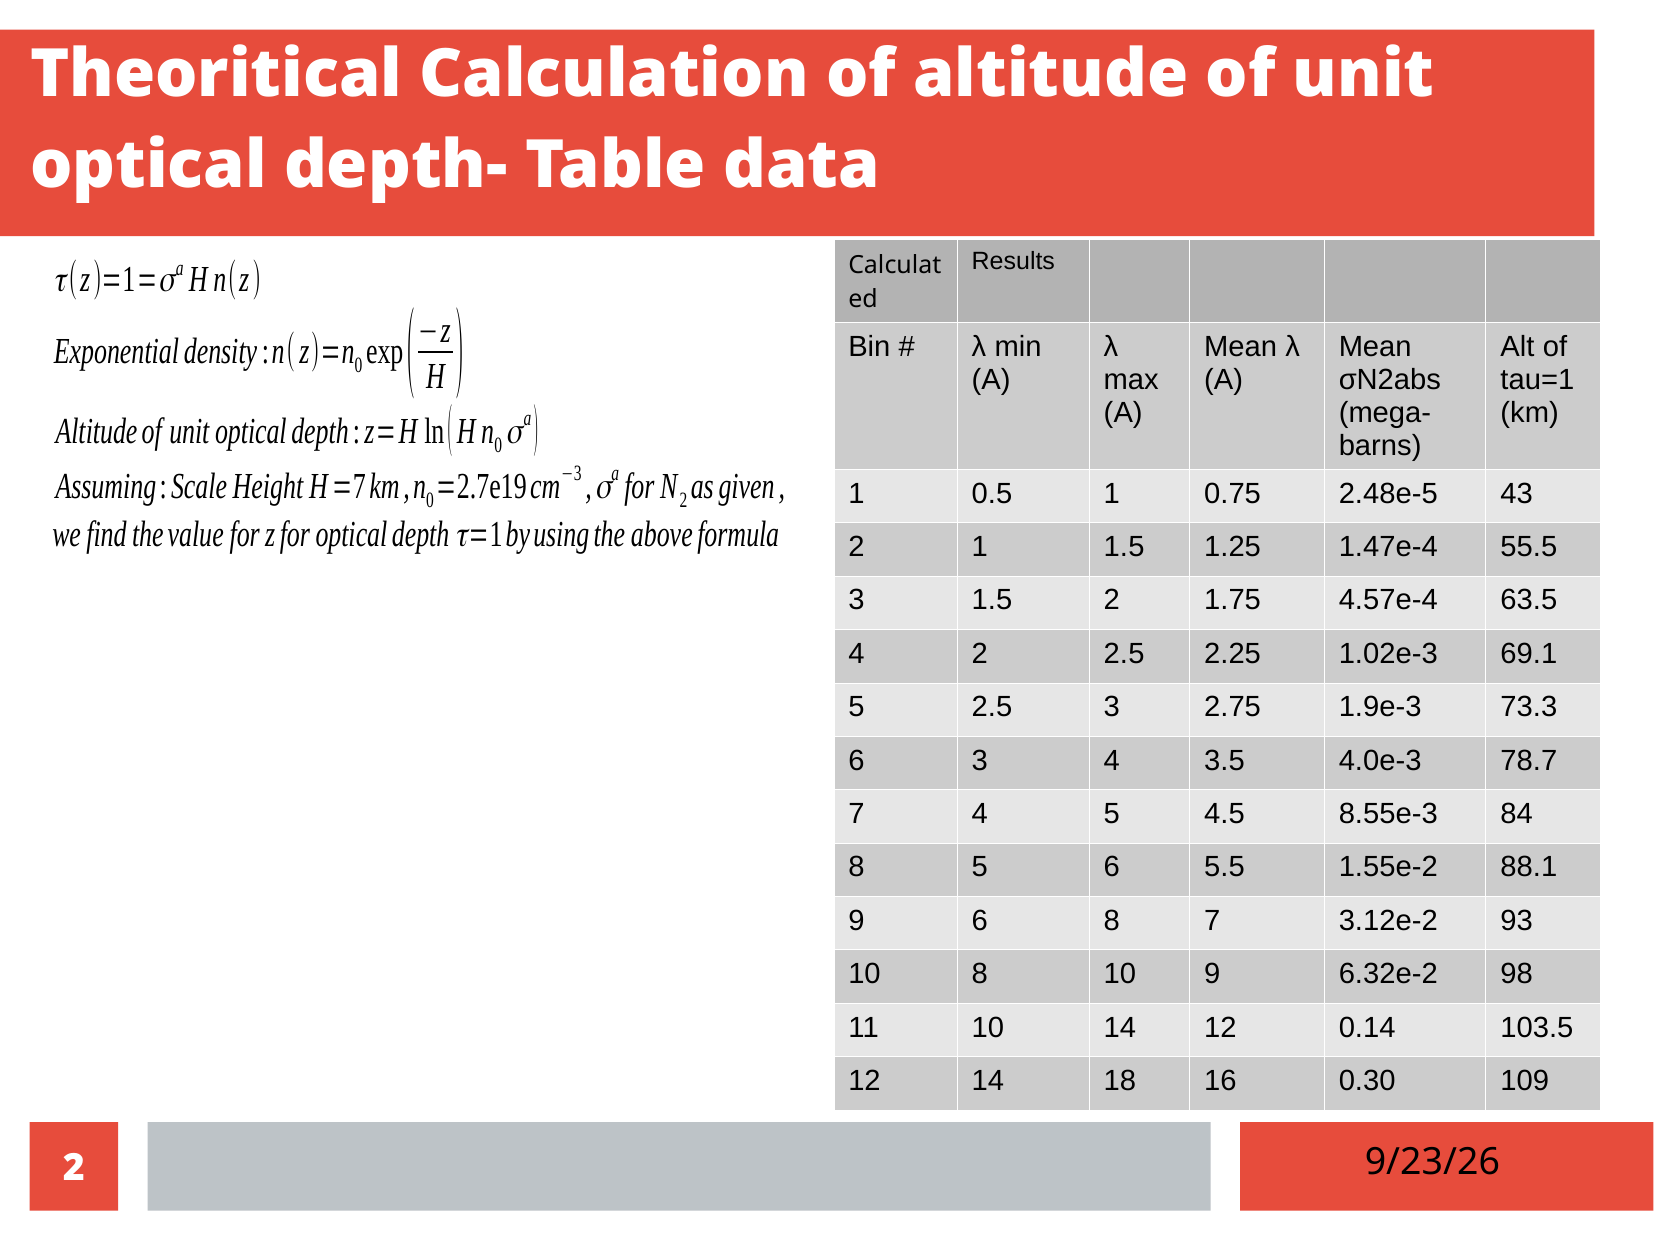

# Theoritical Calculation of altitude of unit optical depth- Table data
| Calculated | Results | | | | |
| --- | --- | --- | --- | --- | --- |
| Bin # | λ min (A) | λ max (A) | Mean λ (A) | Mean σN2abs (mega-barns) | Alt of tau=1 (km) |
| 1 | 0.5 | 1 | 0.75 | 2.48e-5 | 43 |
| 2 | 1 | 1.5 | 1.25 | 1.47e-4 | 55.5 |
| 3 | 1.5 | 2 | 1.75 | 4.57e-4 | 63.5 |
| 4 | 2 | 2.5 | 2.25 | 1.02e-3 | 69.1 |
| 5 | 2.5 | 3 | 2.75 | 1.9e-3 | 73.3 |
| 6 | 3 | 4 | 3.5 | 4.0e-3 | 78.7 |
| 7 | 4 | 5 | 4.5 | 8.55e-3 | 84 |
| 8 | 5 | 6 | 5.5 | 1.55e-2 | 88.1 |
| 9 | 6 | 8 | 7 | 3.12e-2 | 93 |
| 10 | 8 | 10 | 9 | 6.32e-2 | 98 |
| 11 | 10 | 14 | 12 | 0.14 | 103.5 |
| 12 | 14 | 18 | 16 | 0.30 | 109 |
2